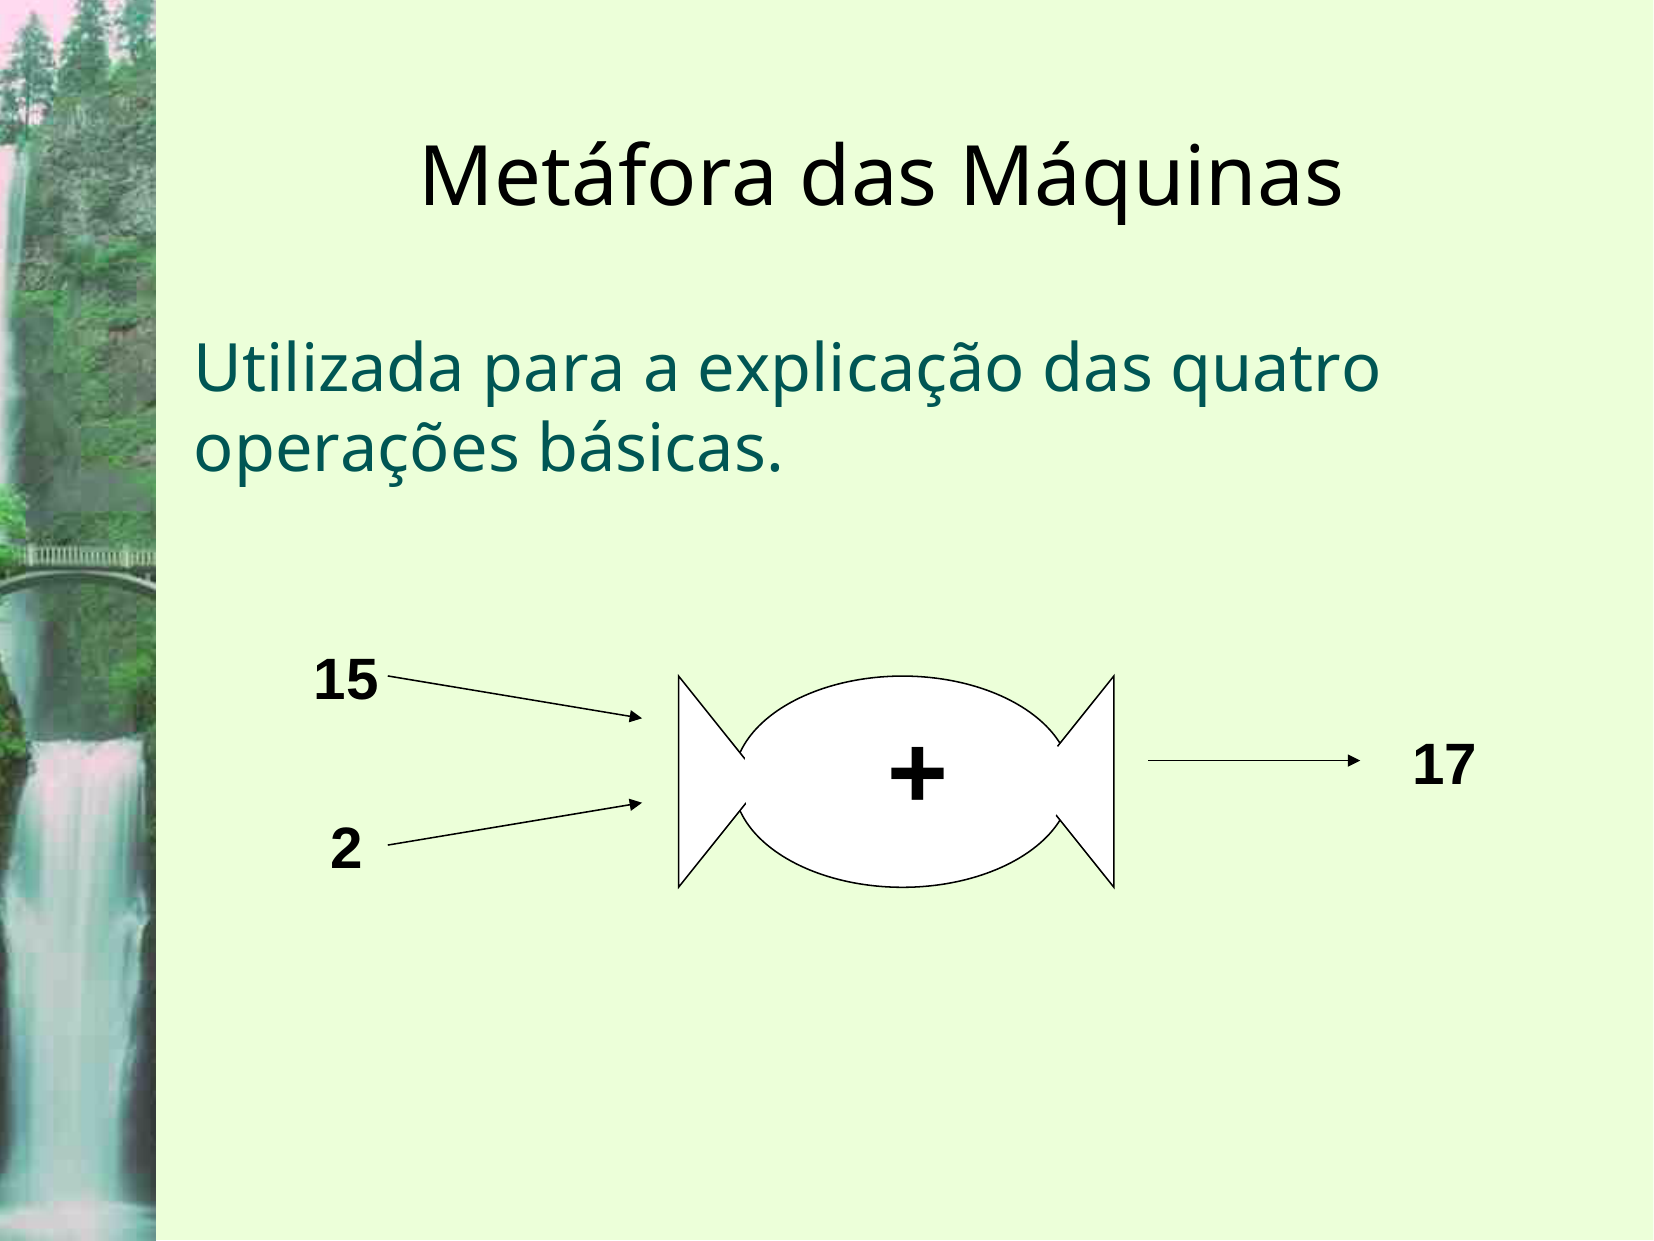

# Metáfora das Máquinas
Utilizada para a explicação das quatro operações básicas.
15
+
17
2